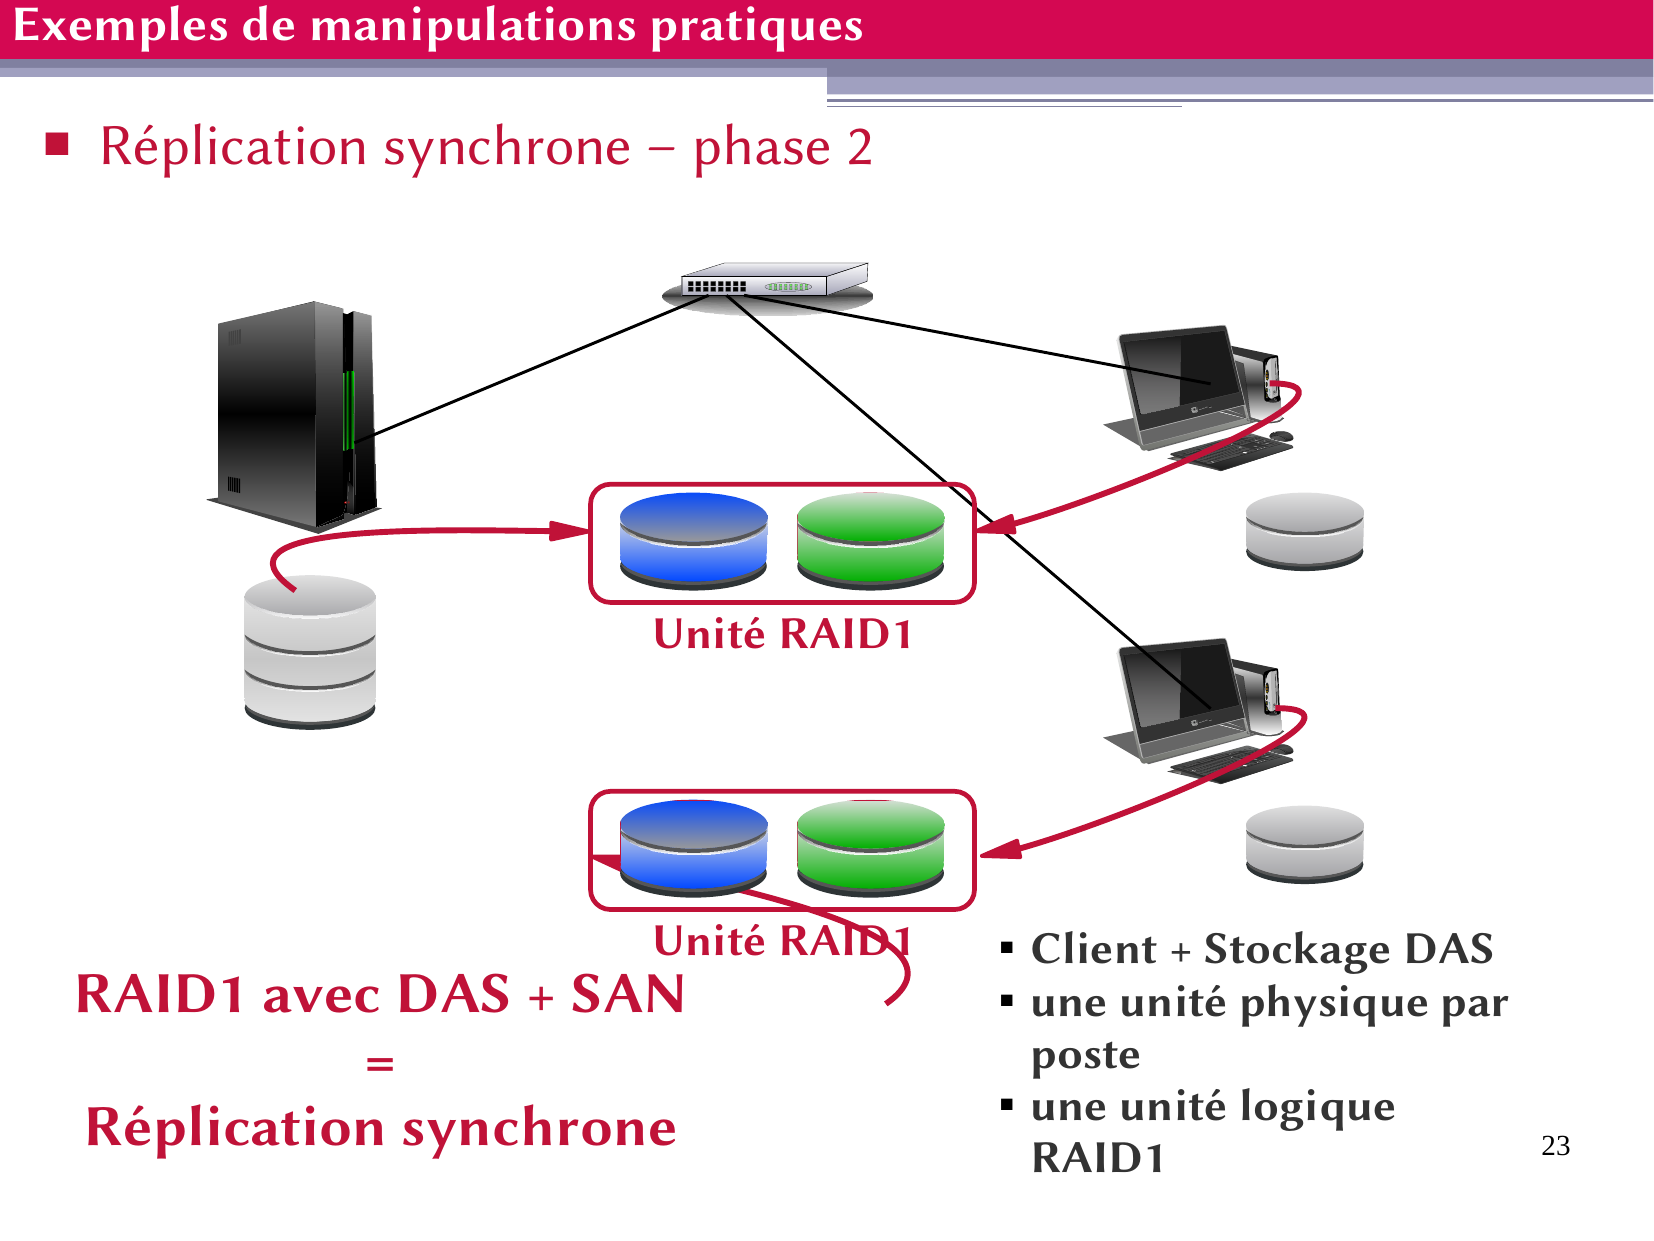

# Exemples de manipulations pratiques
Réplication synchrone – phase 2
Unité RAID1
Unité RAID1
Client + Stockage DAS
une unité physique par poste
une unité logique RAID1
RAID1 avec DAS + SAN
=
Réplication synchrone
23